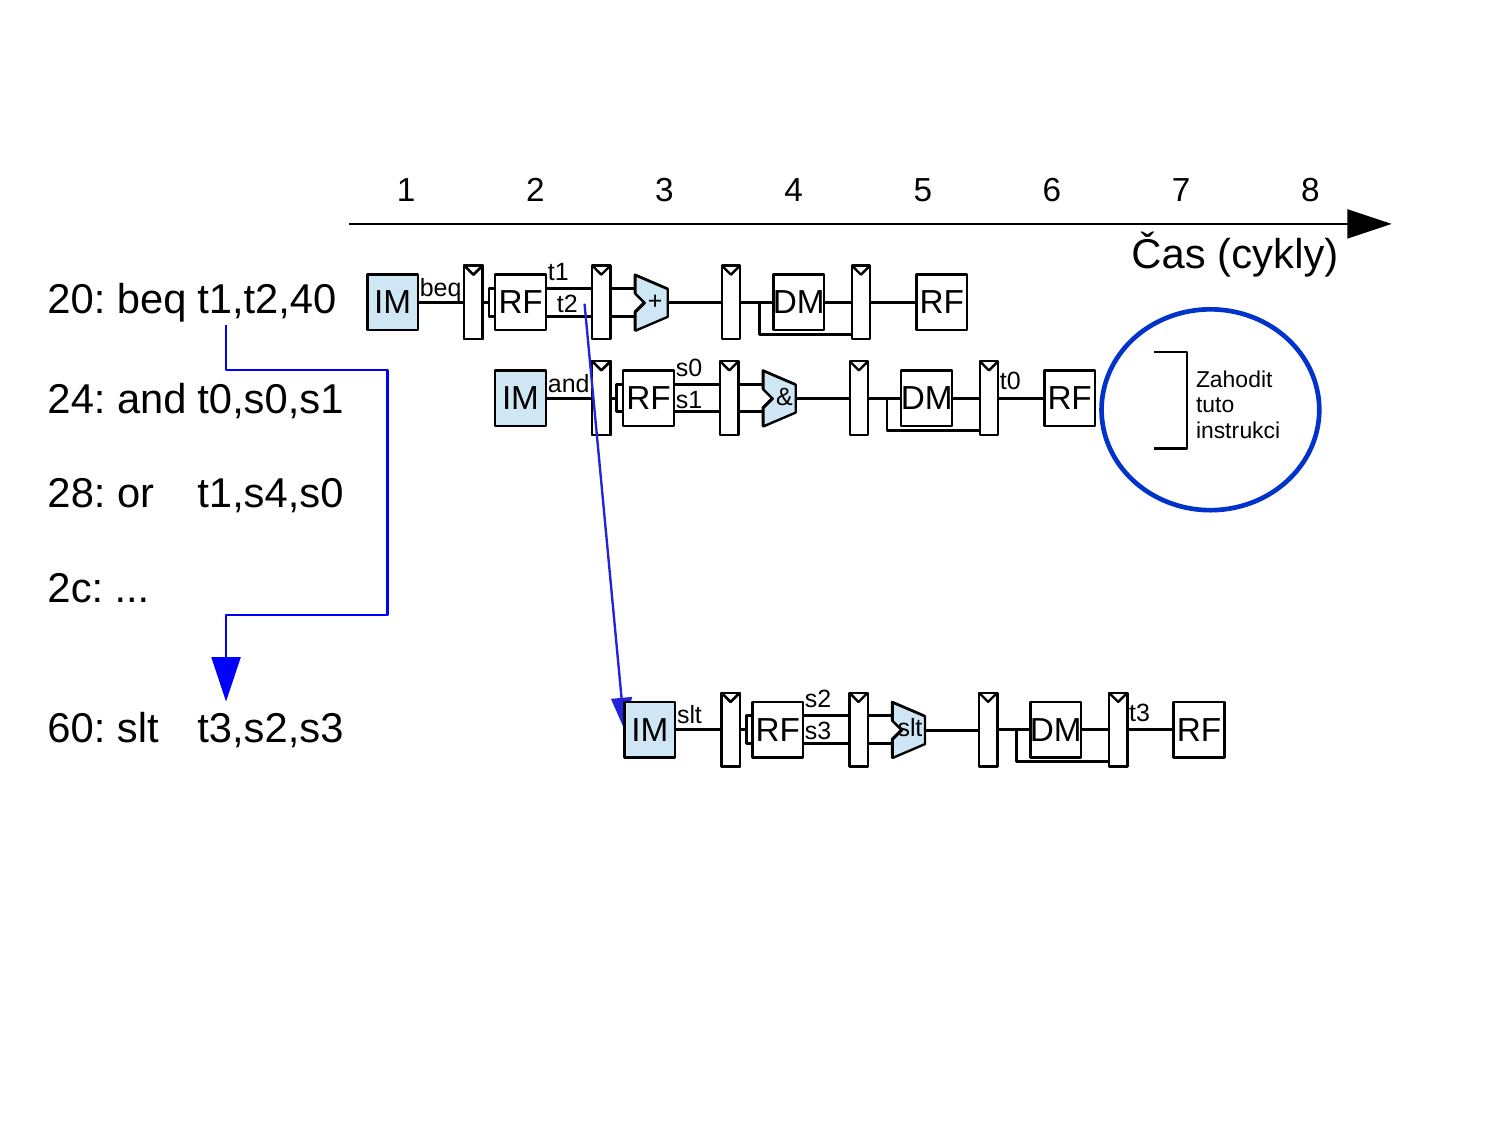

1
2
3
4
5
6
7
8
Čas (cykly)
t1
beq
20: beq	t1,t2,40
IM
RF
DM
RF
+
t2
24: and	t0,s0,s1
s0
Zahodit
tuto
instrukci
t0
and
IM
RF
DM
RF
&
s1
28: or	t1,s4,s0
2c: ...
s2
t3
slt
slt
60: slt	t3,s2,s3
IM
RF
DM
RF
s3